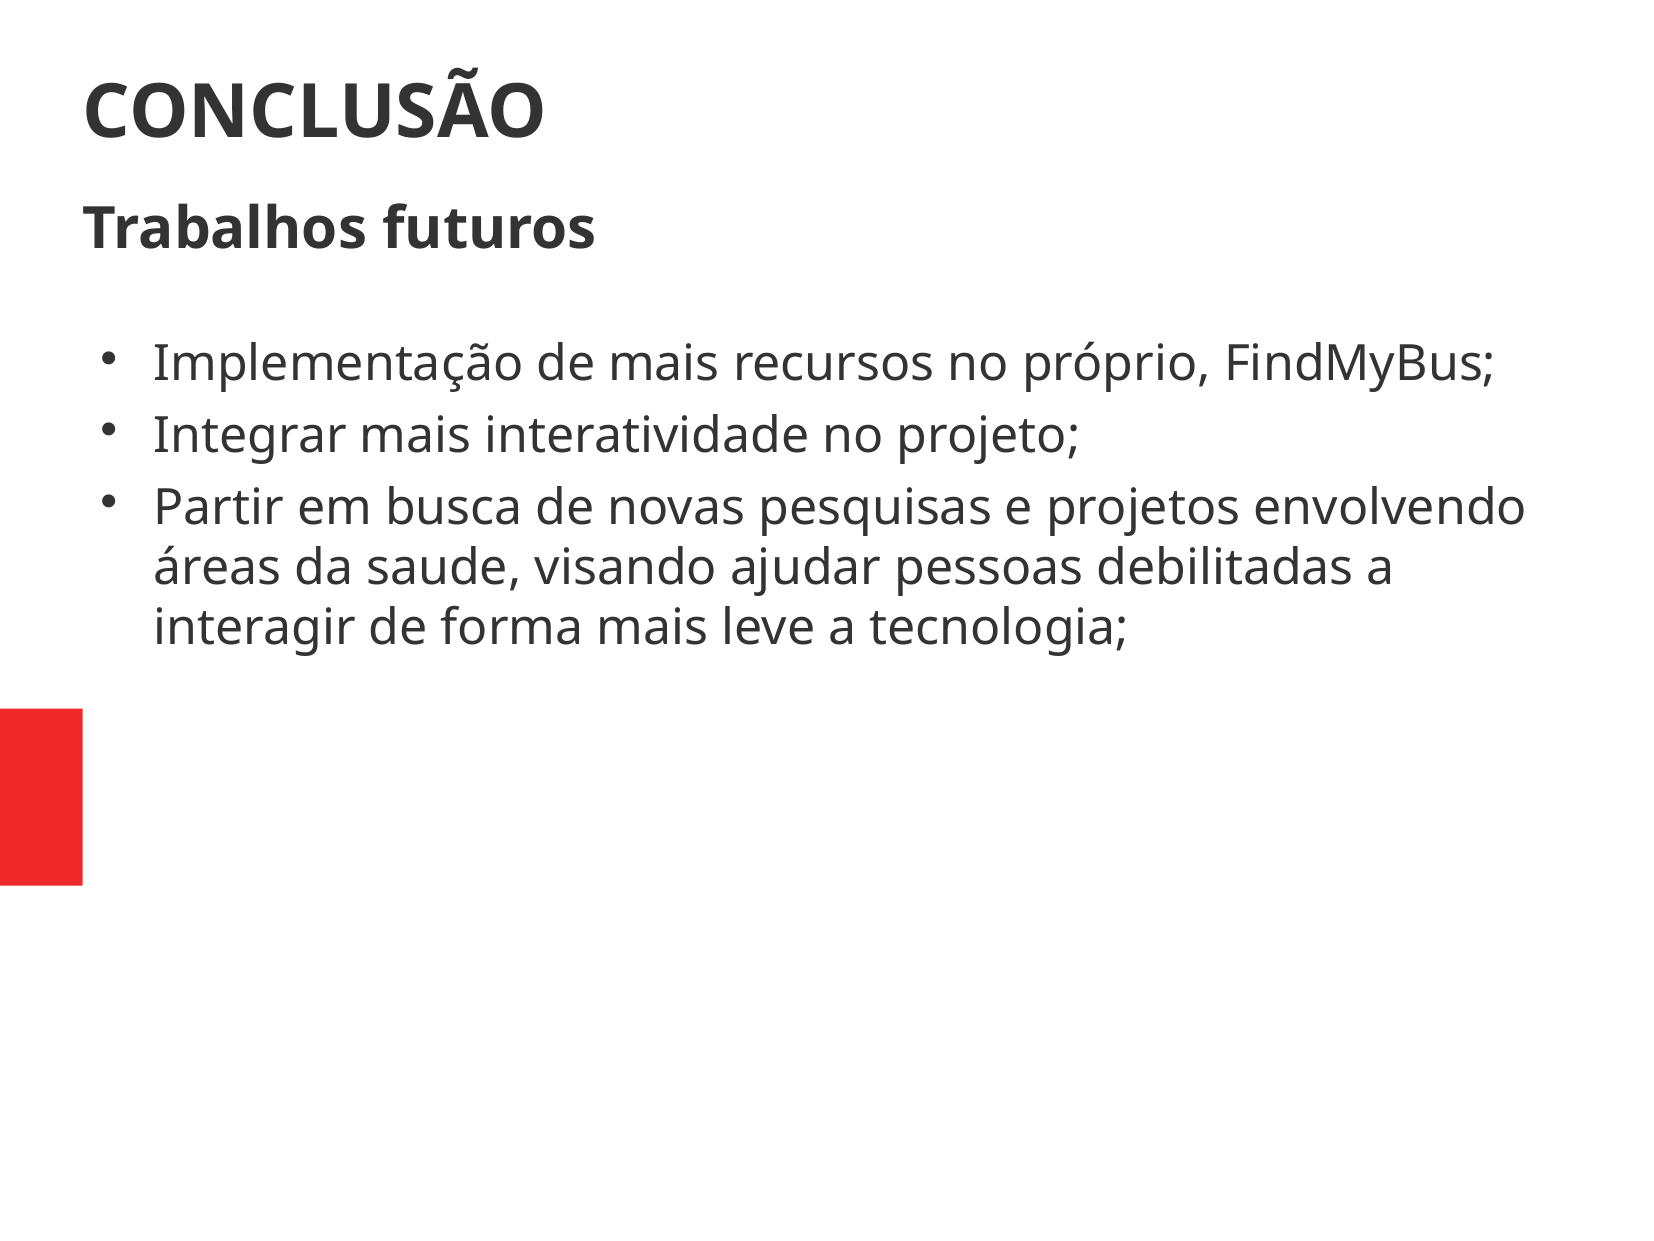

CONCLUSÃO
Trabalhos futuros
Implementação de mais recursos no próprio, FindMyBus;
Integrar mais interatividade no projeto;
Partir em busca de novas pesquisas e projetos envolvendo áreas da saude, visando ajudar pessoas debilitadas a interagir de forma mais leve a tecnologia;